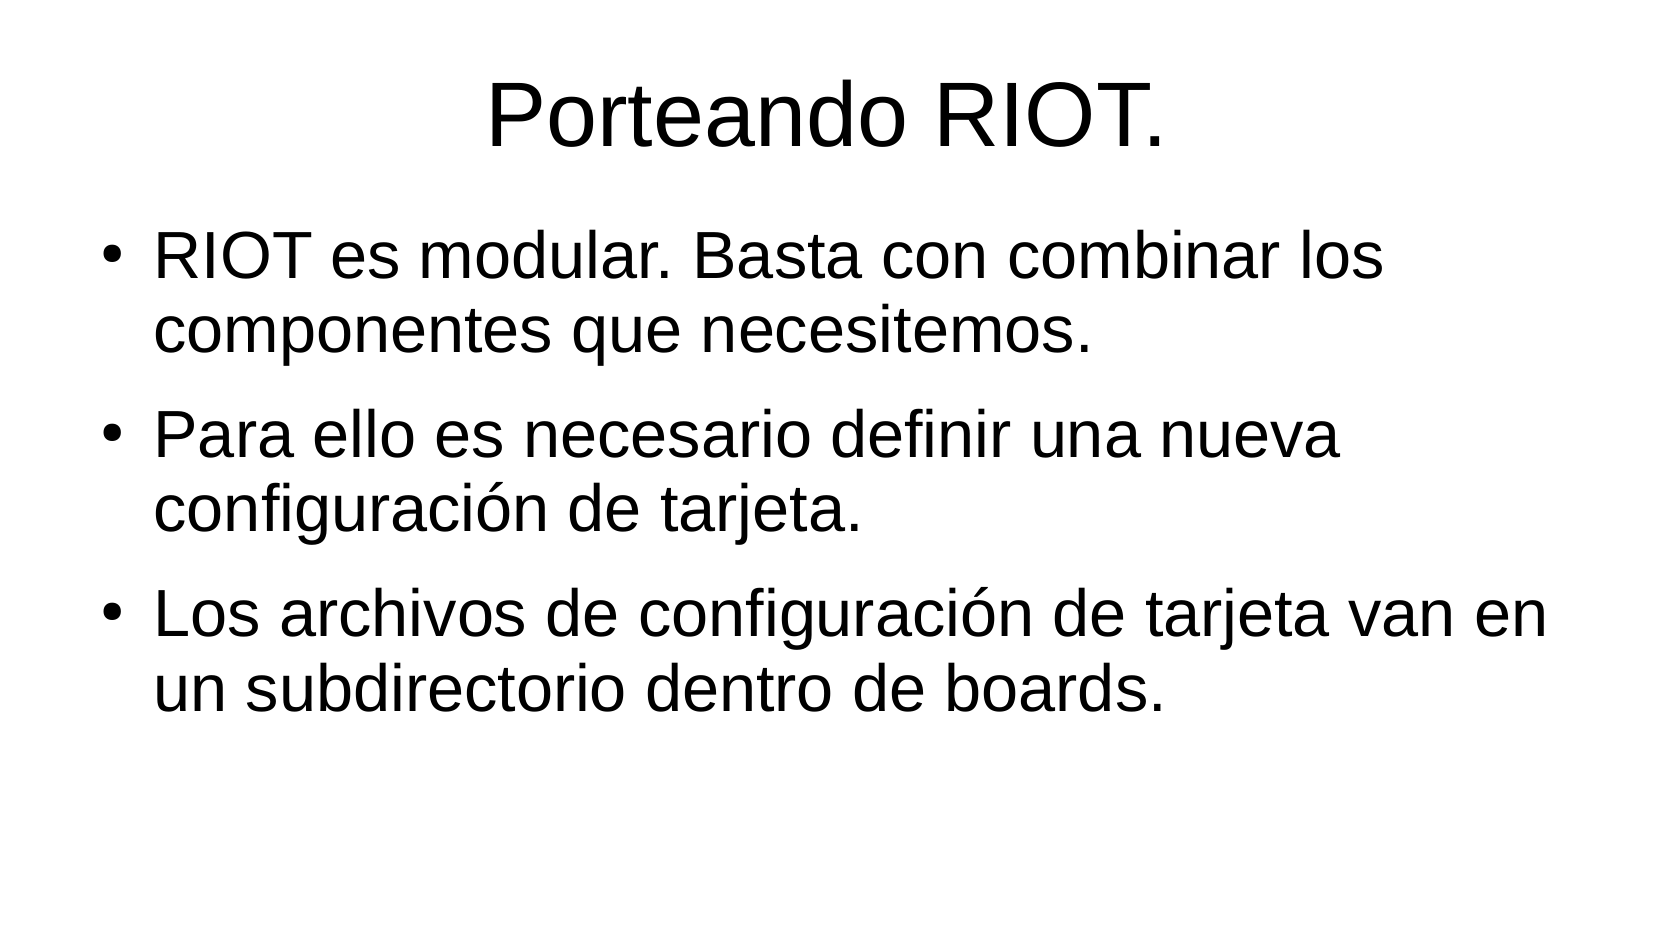

# Porteando RIOT.
RIOT es modular. Basta con combinar los componentes que necesitemos.
Para ello es necesario definir una nueva configuración de tarjeta.
Los archivos de configuración de tarjeta van en un subdirectorio dentro de boards.